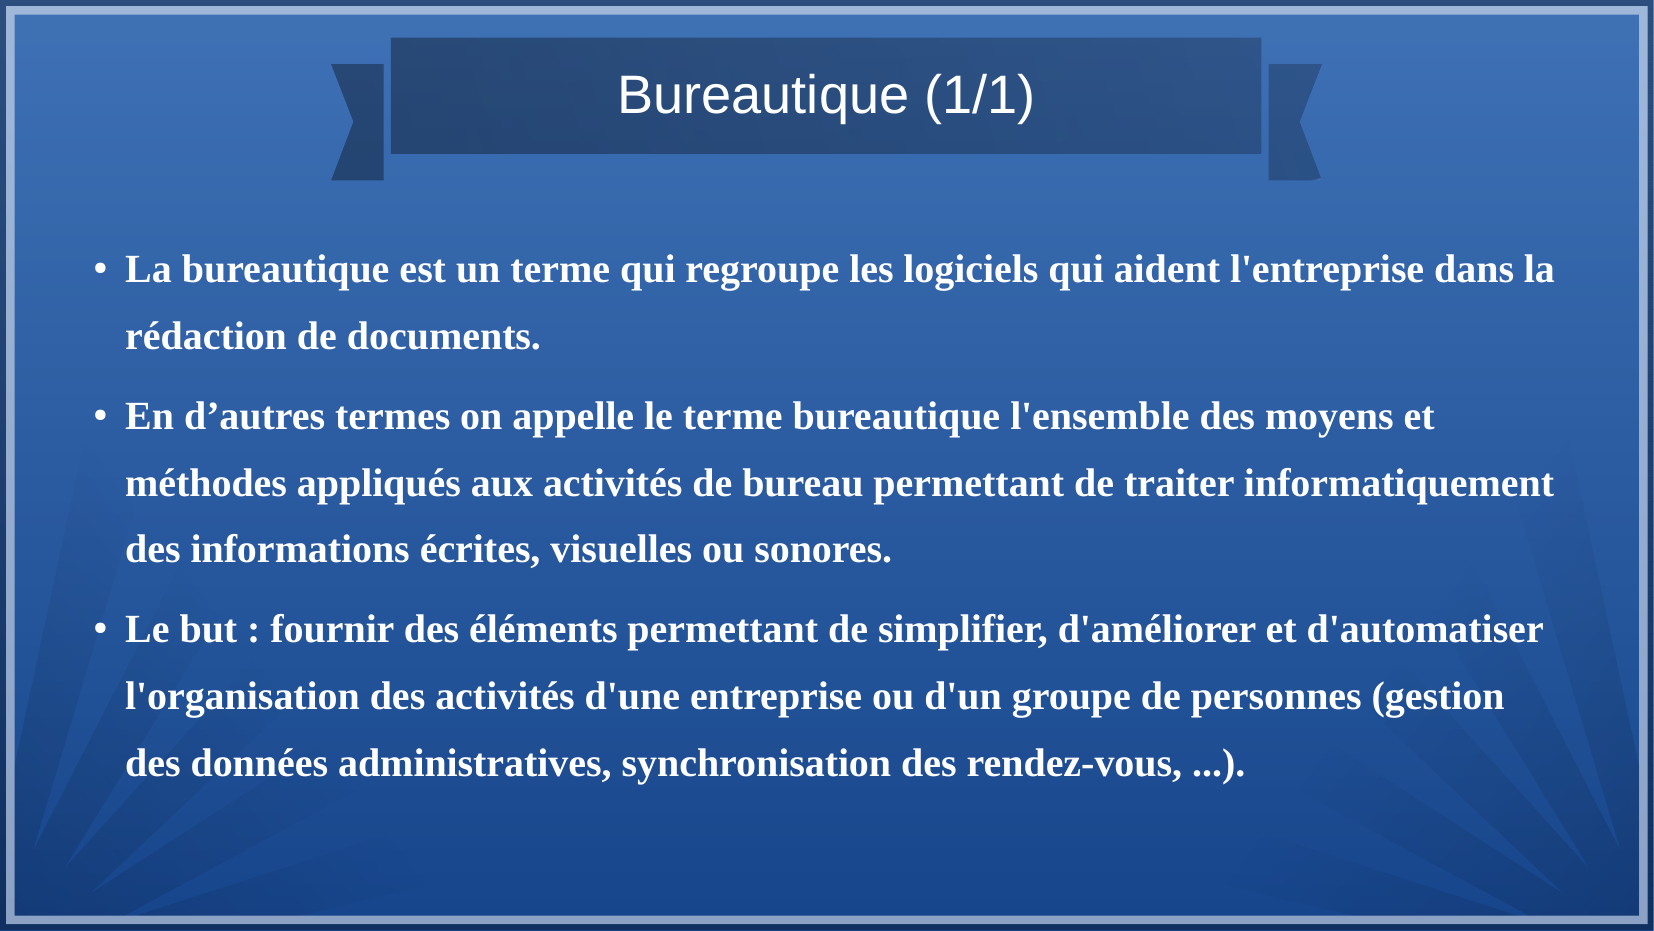

# Bureautique (1/1)
La bureautique est un terme qui regroupe les logiciels qui aident l'entreprise dans la rédaction de documents.
En d’autres termes on appelle le terme bureautique l'ensemble des moyens et méthodes appliqués aux activités de bureau permettant de traiter informatiquement des informations écrites, visuelles ou sonores.
Le but : fournir des éléments permettant de simplifier, d'améliorer et d'automatiser l'organisation des activités d'une entreprise ou d'un groupe de personnes (gestion des données administratives, synchronisation des rendez-vous, ...).